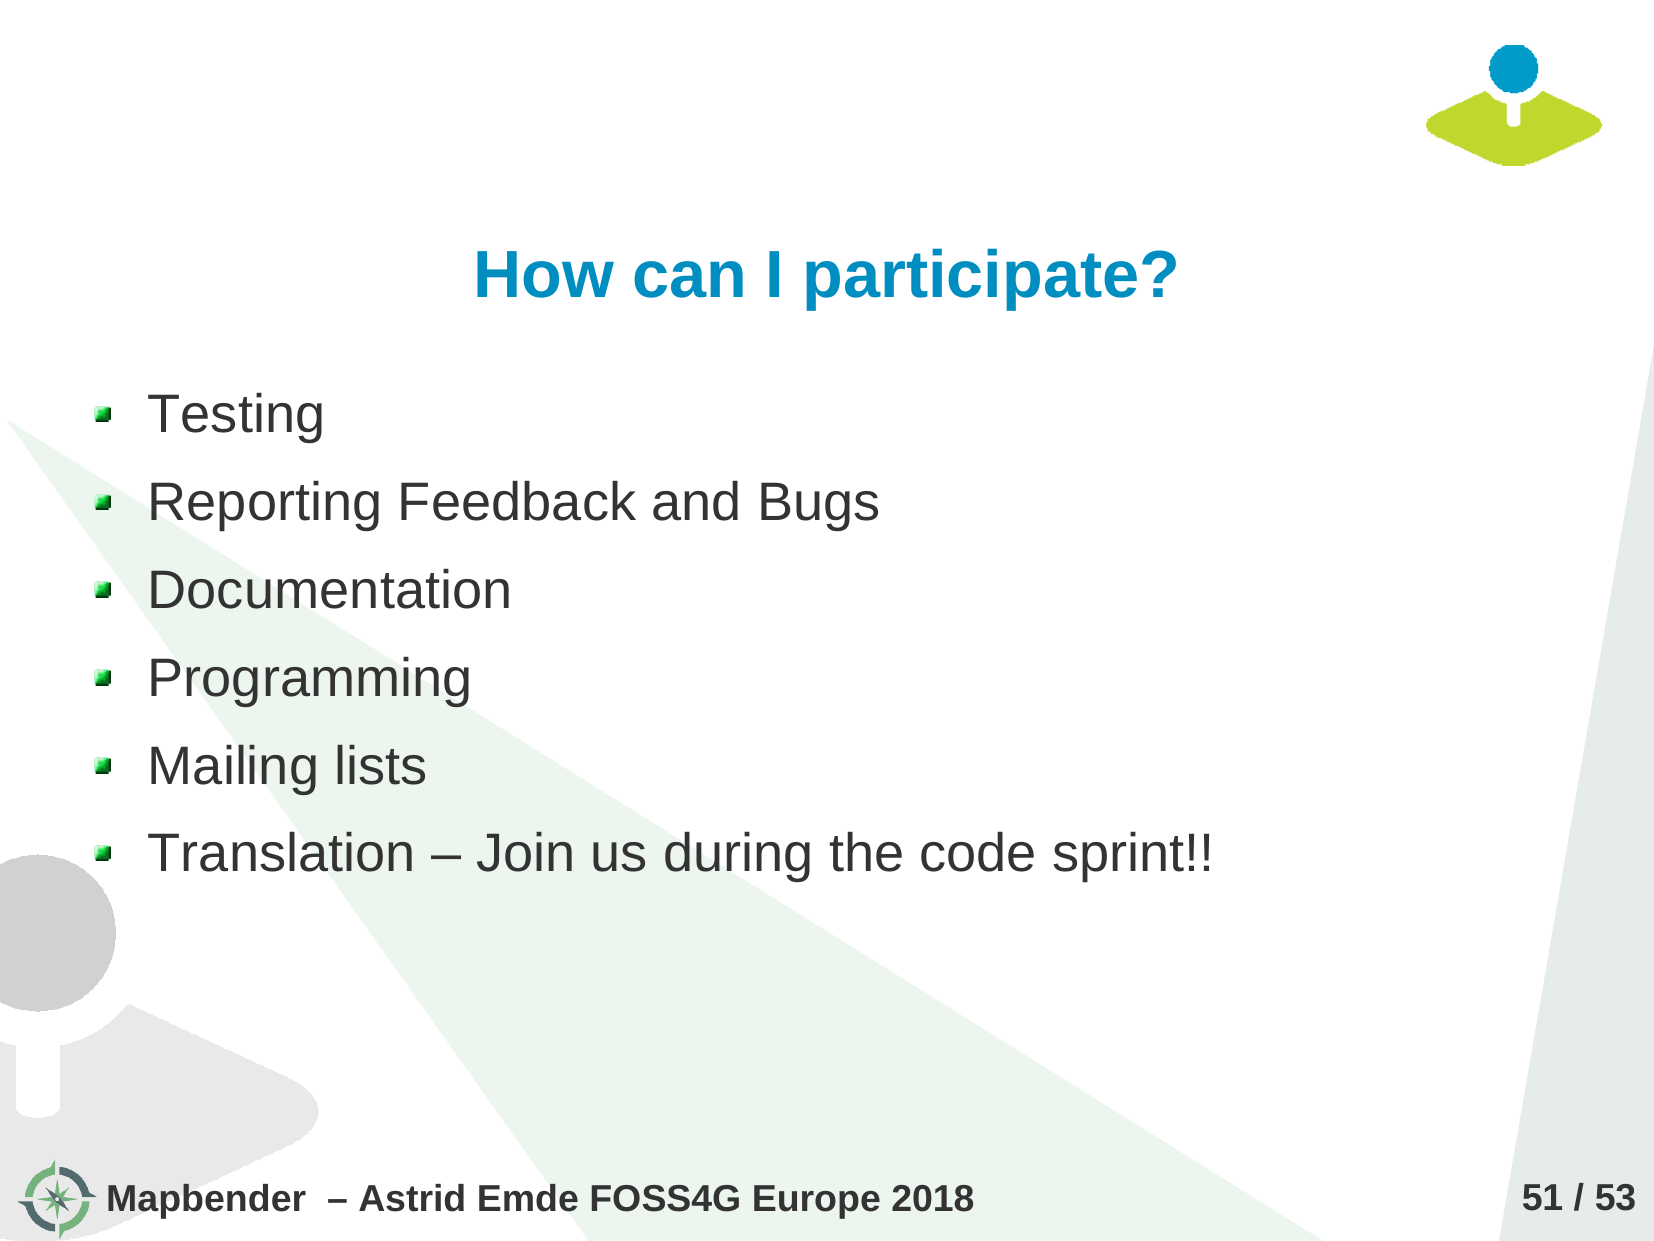

# How can I participate?
Testing
Reporting Feedback and Bugs
Documentation
Programming
Mailing lists
Translation – Join us during the code sprint!!